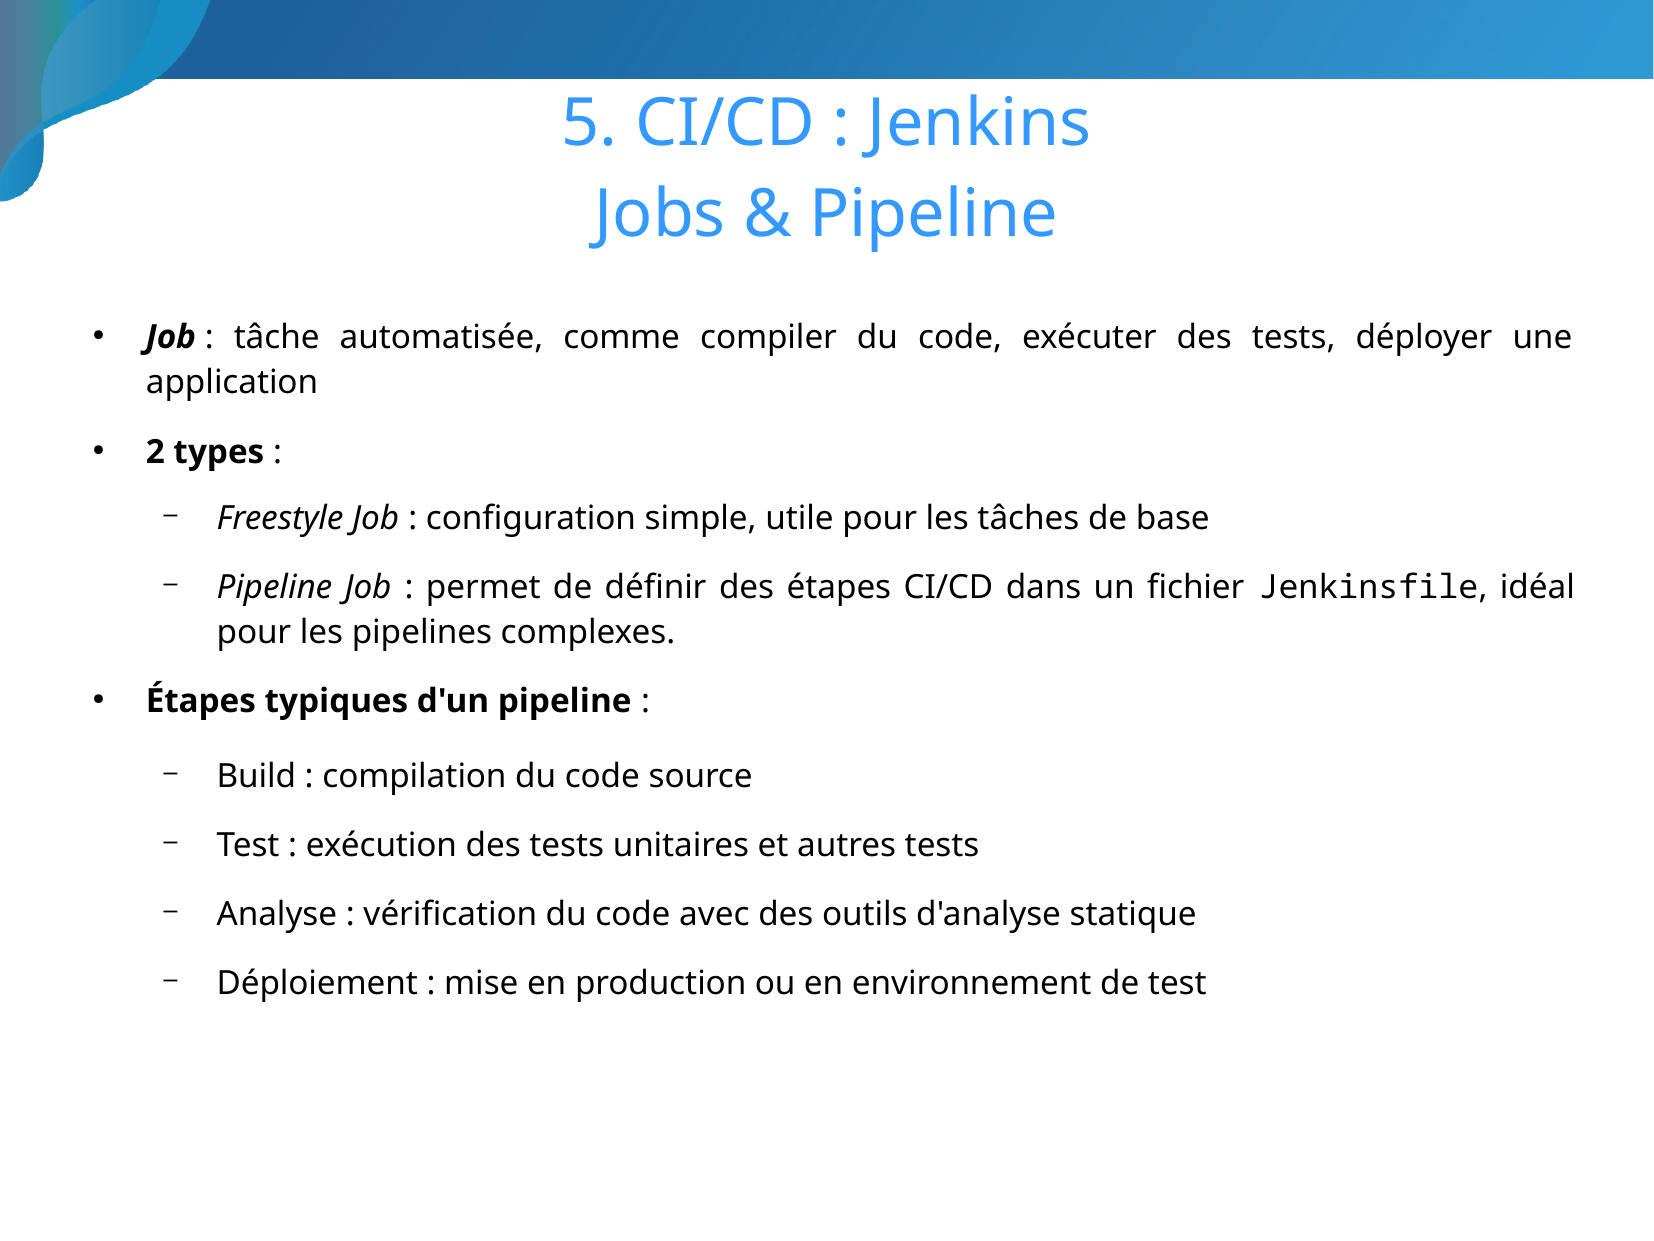

5. CI/CD : Jenkins
Jobs & Pipeline
# Job : tâche automatisée, comme compiler du code, exécuter des tests, déployer une application
2 types :
Freestyle Job : configuration simple, utile pour les tâches de base
Pipeline Job : permet de définir des étapes CI/CD dans un fichier Jenkinsfile, idéal pour les pipelines complexes.
Étapes typiques d'un pipeline :
Build : compilation du code source
Test : exécution des tests unitaires et autres tests
Analyse : vérification du code avec des outils d'analyse statique
Déploiement : mise en production ou en environnement de test